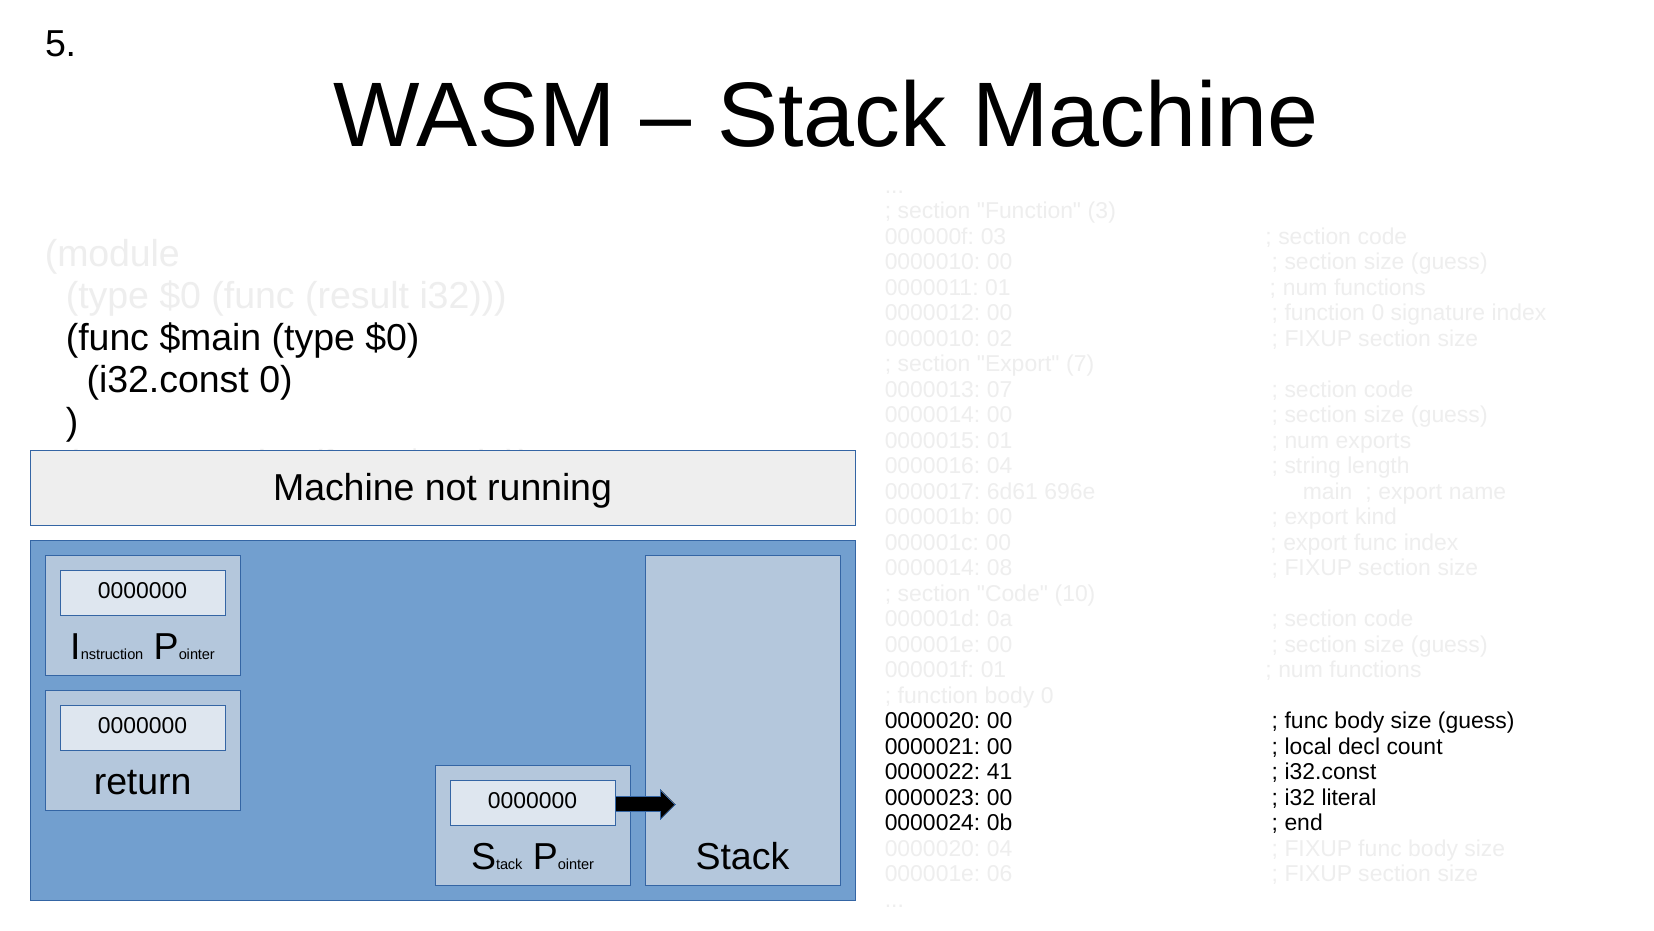

5.
# WASM – Stack Machine
...
; section "Function" (3)
000000f: 03 ; section code
0000010: 00 ; section size (guess)
0000011: 01 ; num functions
0000012: 00 ; function 0 signature index
0000010: 02 ; FIXUP section size
; section "Export" (7)
0000013: 07 ; section code
0000014: 00 ; section size (guess)
0000015: 01 ; num exports
0000016: 04 ; string length
0000017: 6d61 696e main ; export name
000001b: 00 ; export kind
000001c: 00 ; export func index
0000014: 08 ; FIXUP section size
; section "Code" (10)
000001d: 0a ; section code
000001e: 00 ; section size (guess)
000001f: 01 ; num functions
; function body 0
0000020: 00 ; func body size (guess)
0000021: 00 ; local decl count
0000022: 41 ; i32.const
0000023: 00 ; i32 literal
0000024: 0b ; end
0000020: 04 ; FIXUP func body size
000001e: 06 ; FIXUP section size
...
(module
 (type $0 (func (result i32)))
 (func $main (type $0)
 (i32.const 0)
 )
 (export "main" (func $main))
)
Machine not running
Instruction Pointer
Stack
0000000
return
0000000
Stack Pointer
0000000